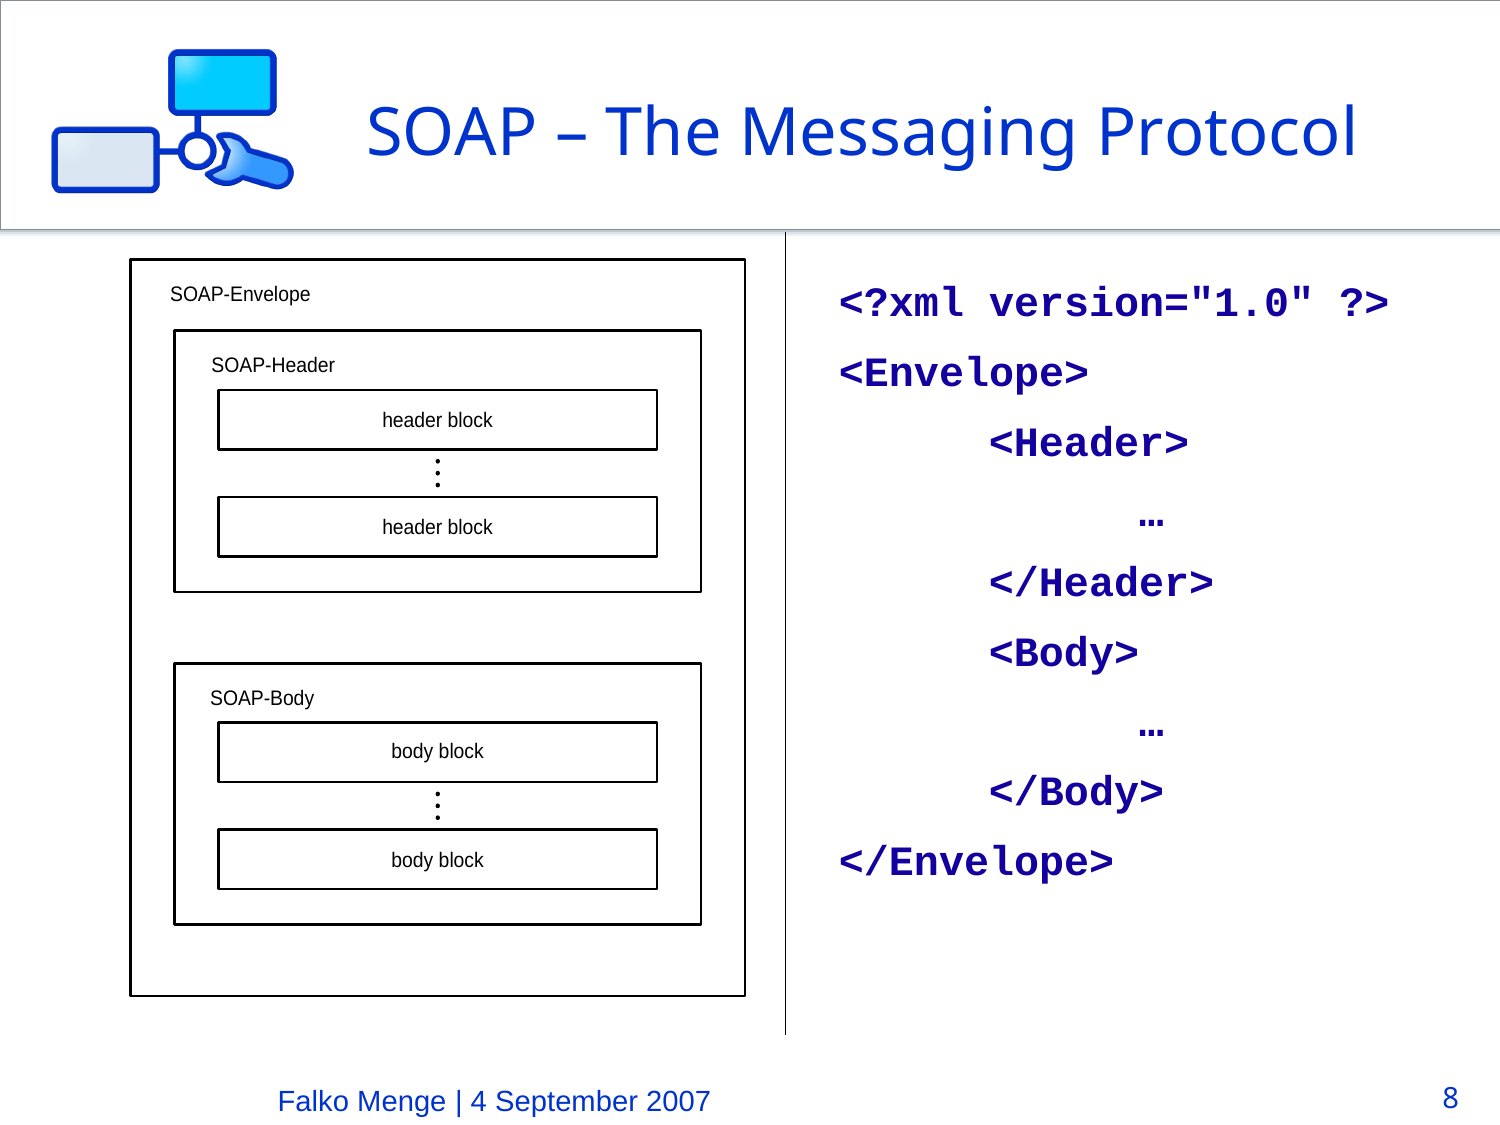

# SOAP – The Messaging Protocol
<?xml version="1.0" ?>
<Envelope>
	<Header>
		…
	</Header>
	<Body>
		…
	</Body>
</Envelope>
Falko Menge
8